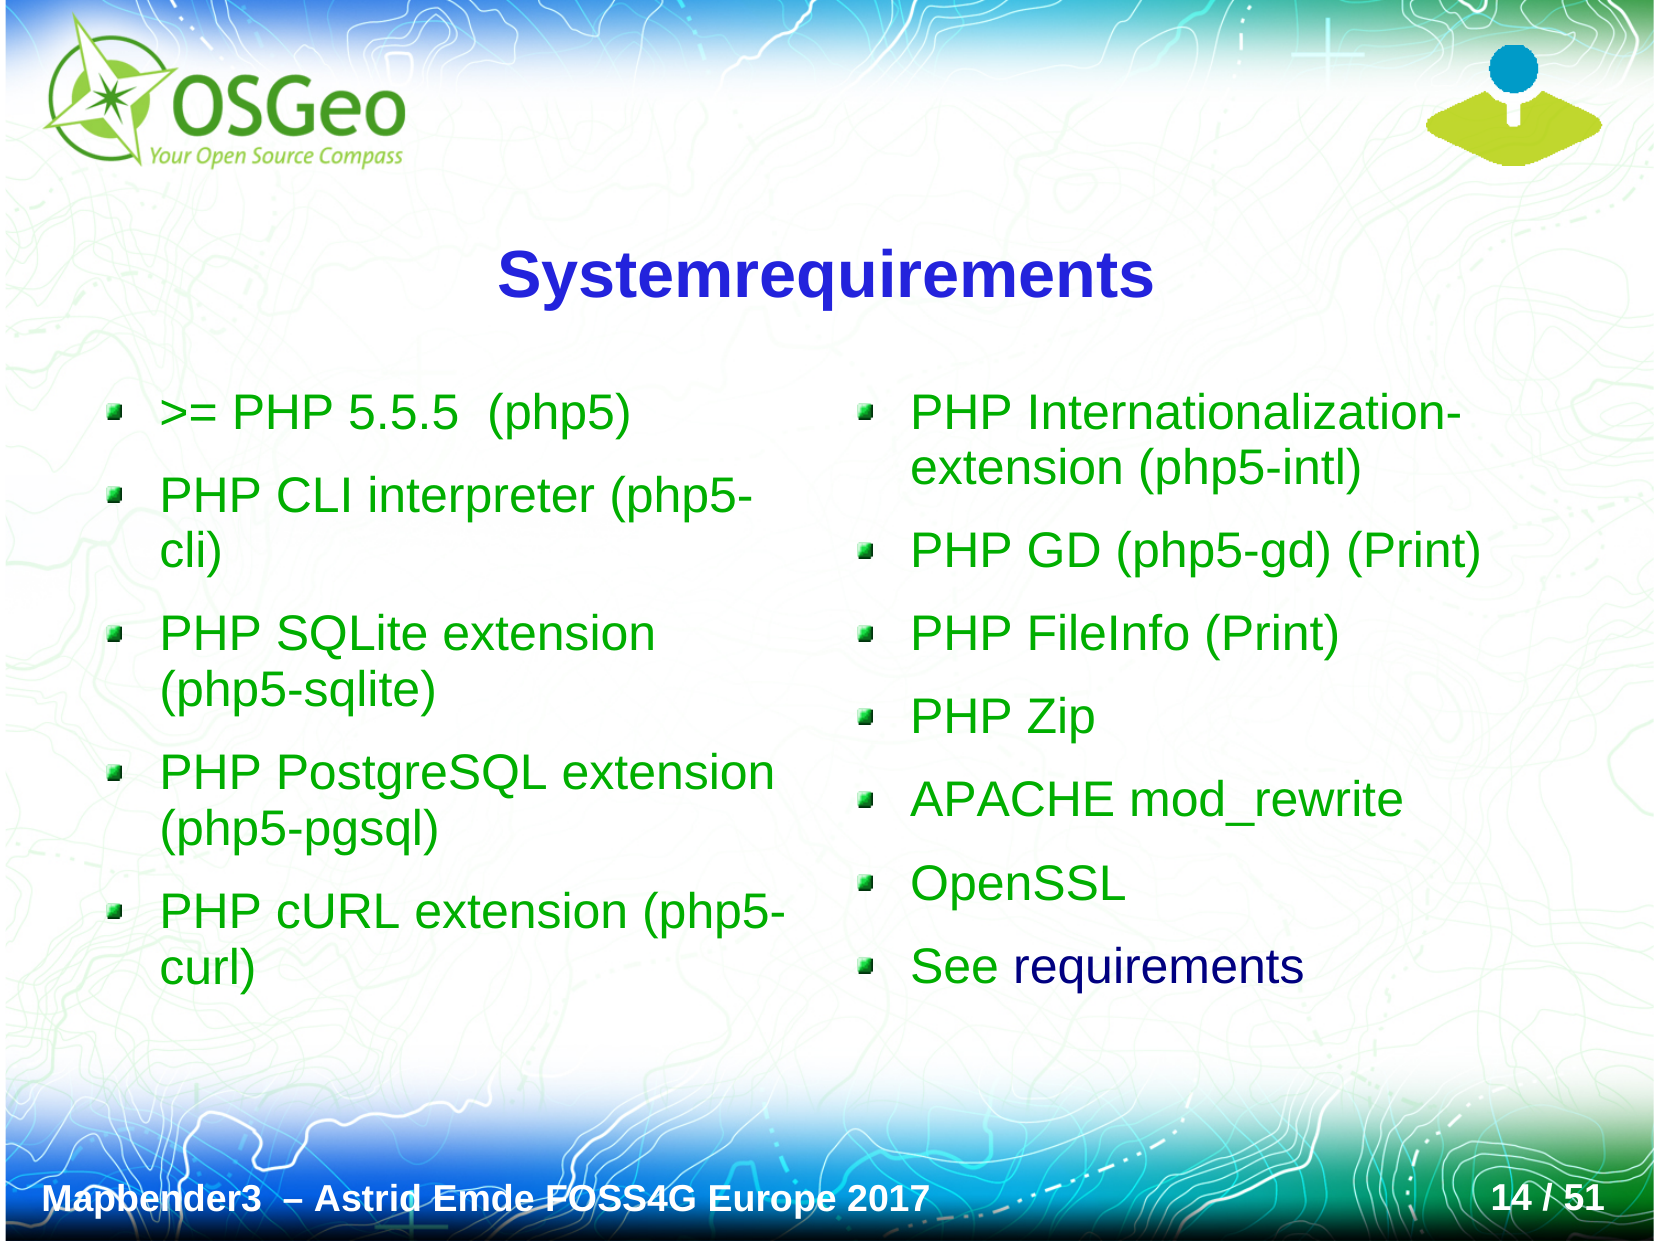

# Systemrequirements
>= PHP 5.5.5 (php5)
PHP CLI interpreter (php5-cli)
PHP SQLite extension (php5-sqlite)
PHP PostgreSQL extension (php5-pgsql)
PHP cURL extension (php5-curl)
PHP Internationalization-extension (php5-intl)
PHP GD (php5-gd) (Print)
PHP FileInfo (Print)
PHP Zip
APACHE mod_rewrite
OpenSSL
See requirements